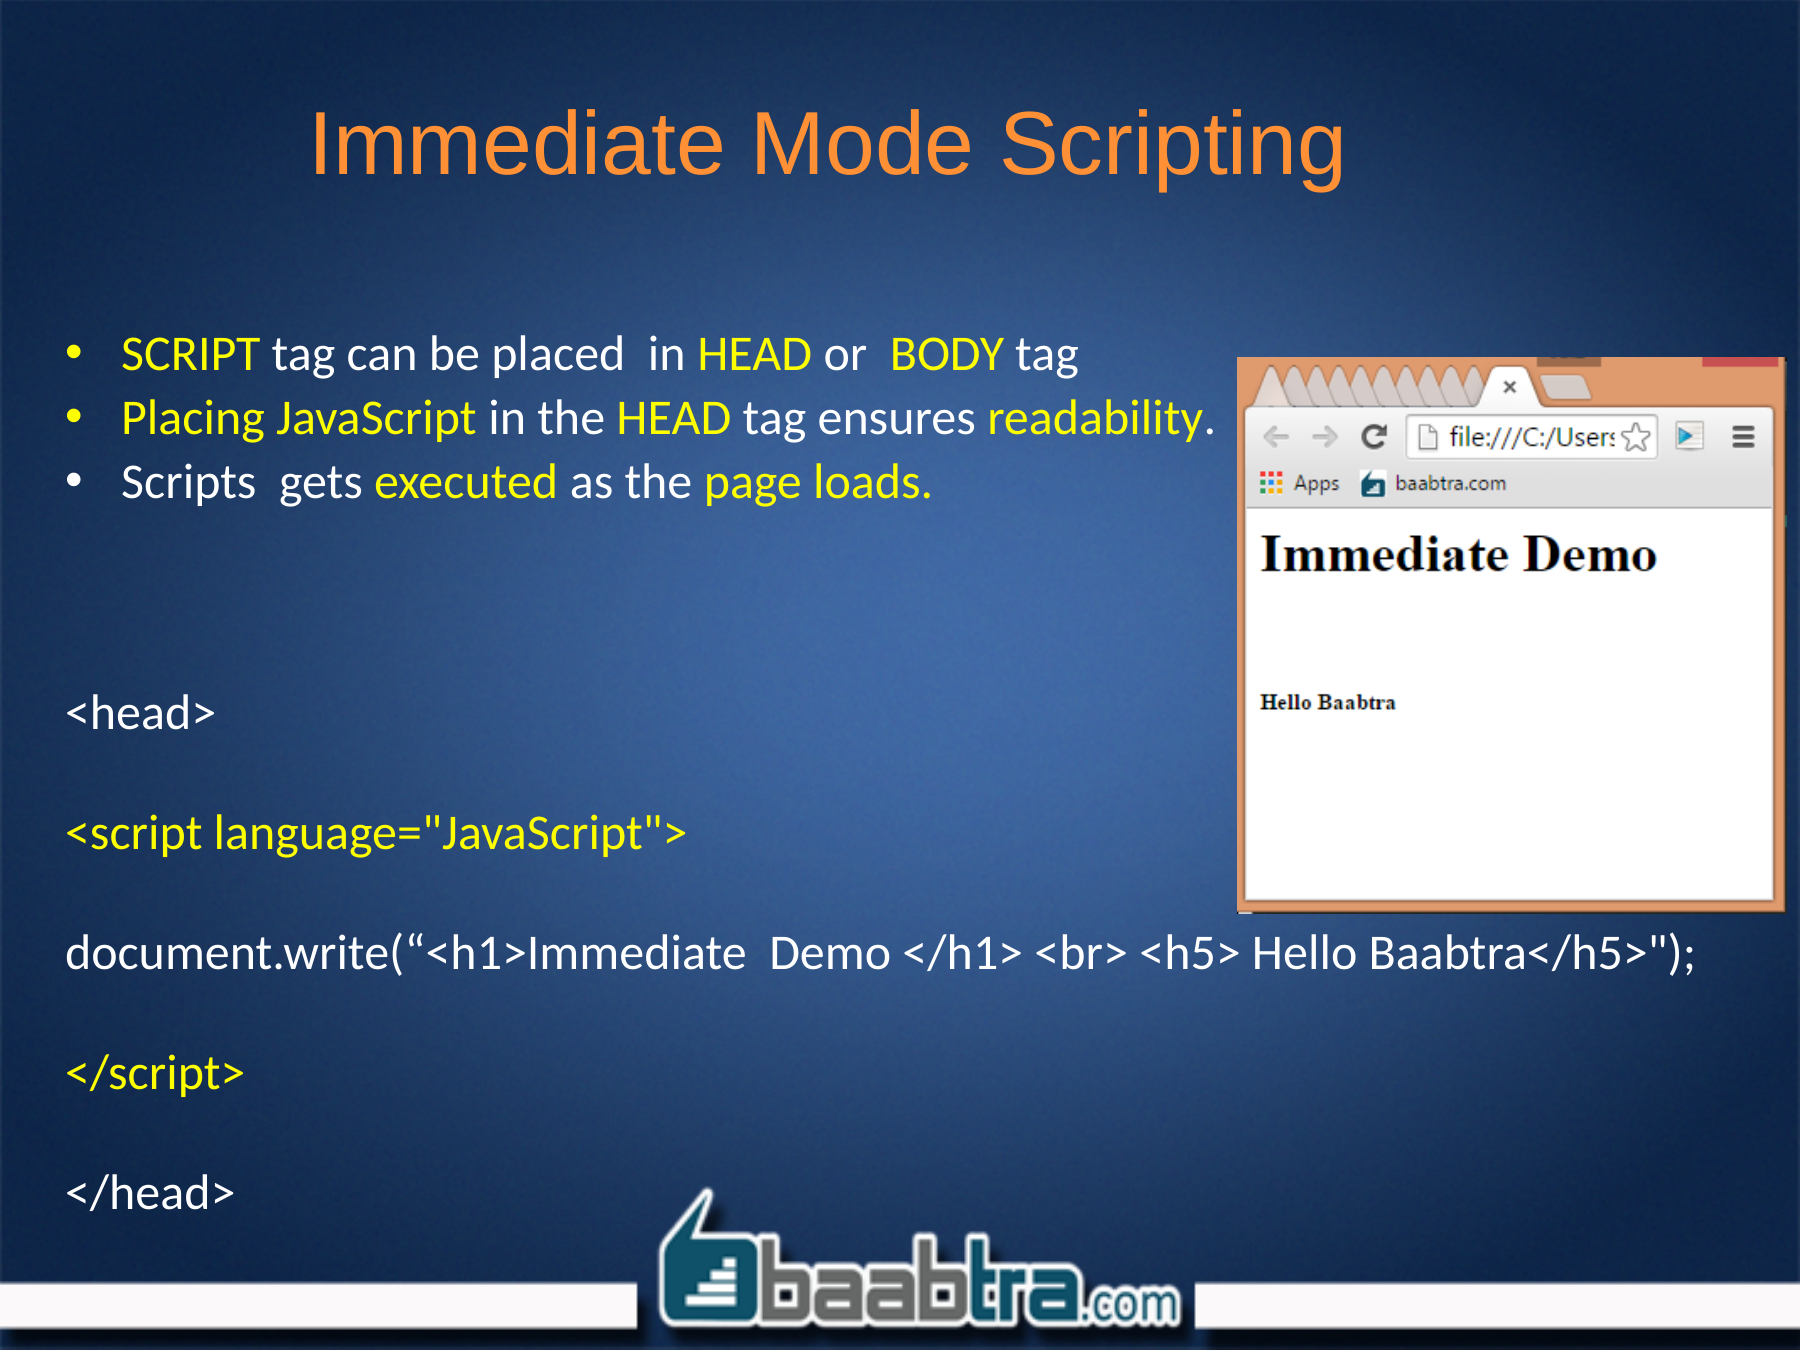

Immediate Mode Scripting
SCRIPT tag can be placed in HEAD or BODY tag
Placing JavaScript in the HEAD tag ensures readability.
Scripts gets executed as the page loads.
<head>
<script language="JavaScript">
document.write(“<h1>Immediate Demo </h1> <br> <h5> Hello Baabtra</h5>");
</script>
</head>